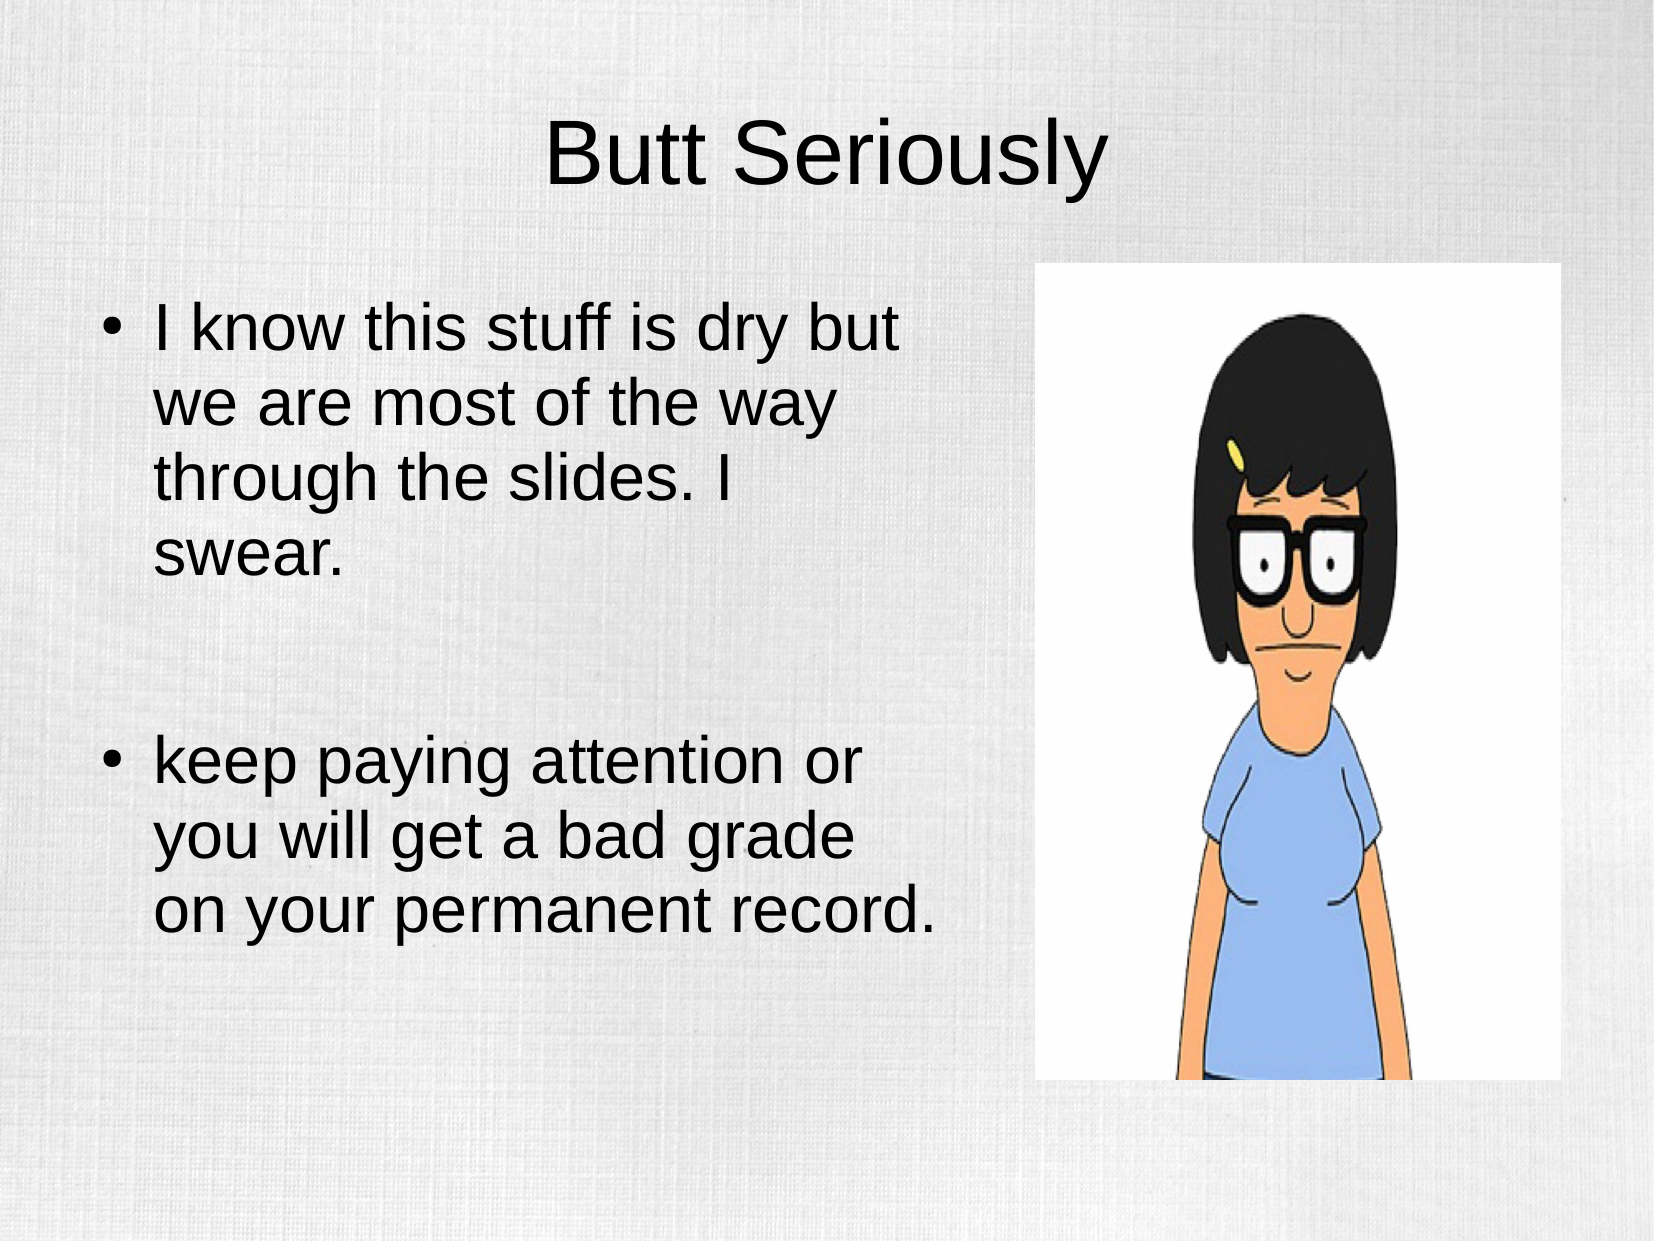

# Butt Seriously
I know this stuff is dry but we are most of the way through the slides. I swear.
keep paying attention or you will get a bad grade on your permanent record.